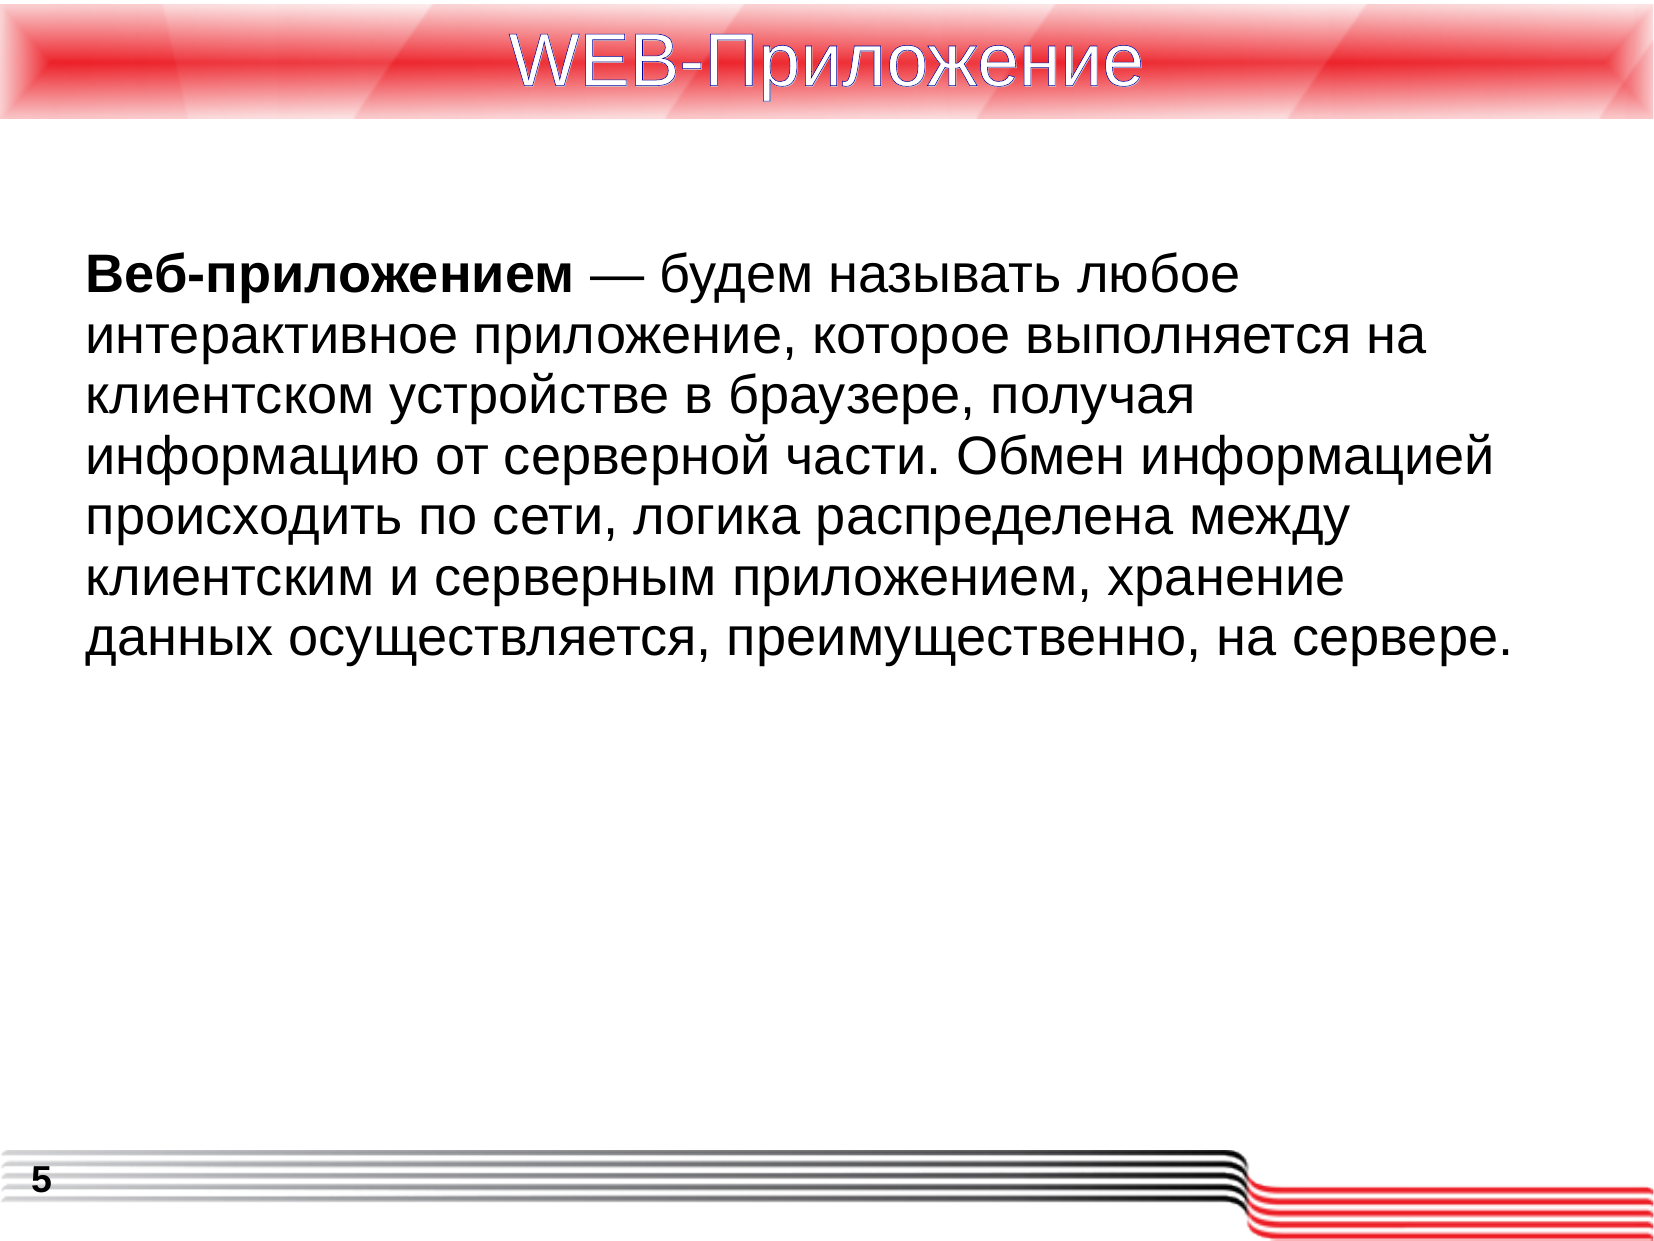

# WEB-Приложение
Веб-приложением — будем называть любое интерактивное приложение, которое выполняется на клиентском устройстве в браузере, получая информацию от серверной части. Обмен информацией происходить по сети, логика распределена между клиентским и серверным приложением, хранение данных осуществляется, преимущественно, на сервере.
5